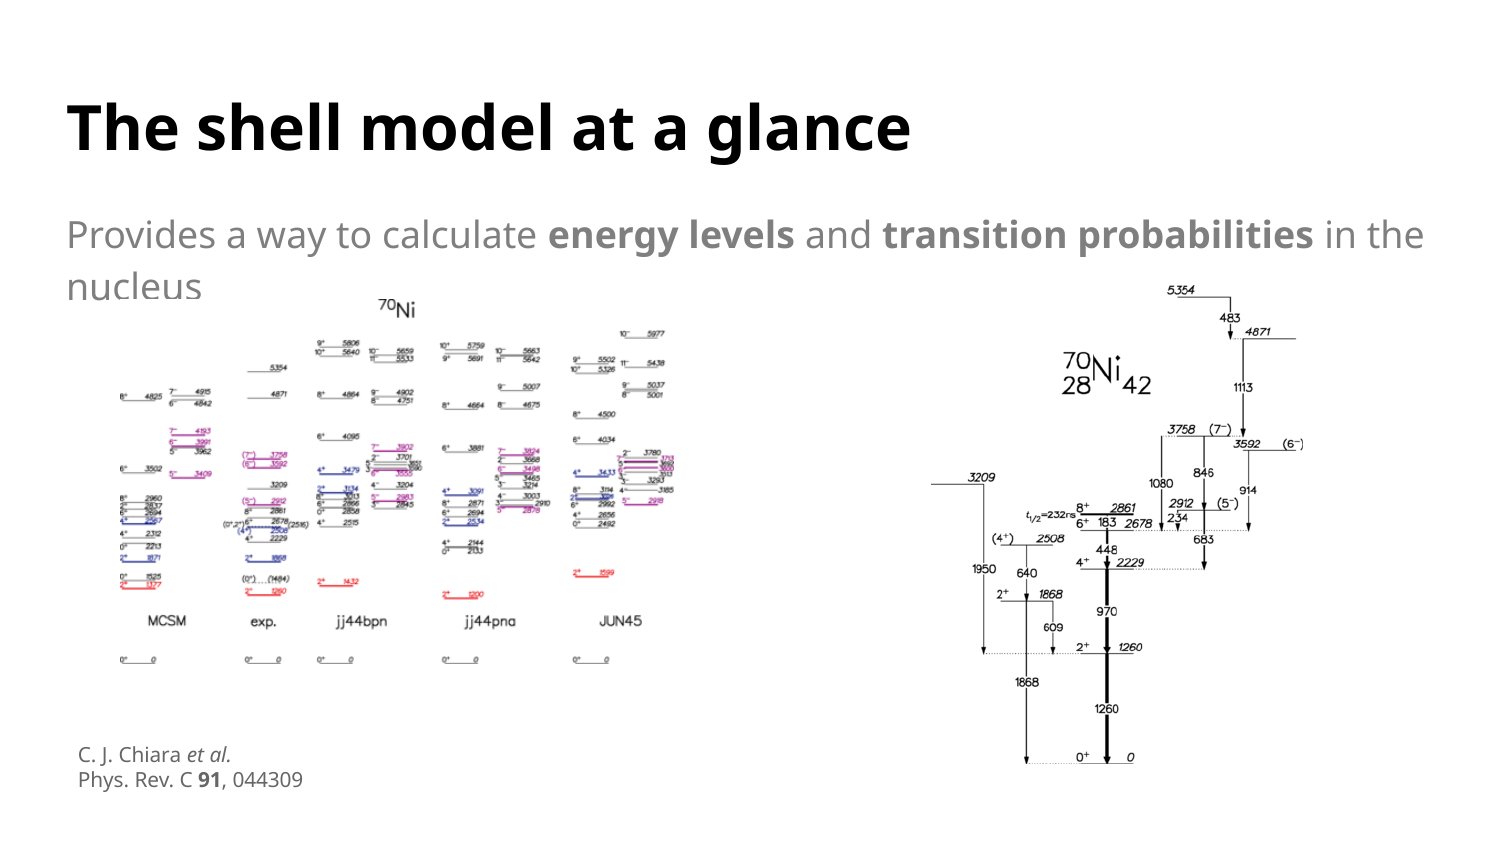

# The shell model at a glance
Provides a way to calculate energy levels and transition probabilities in the nucleus
C. J. Chiara et al.
Phys. Rev. C 91, 044309